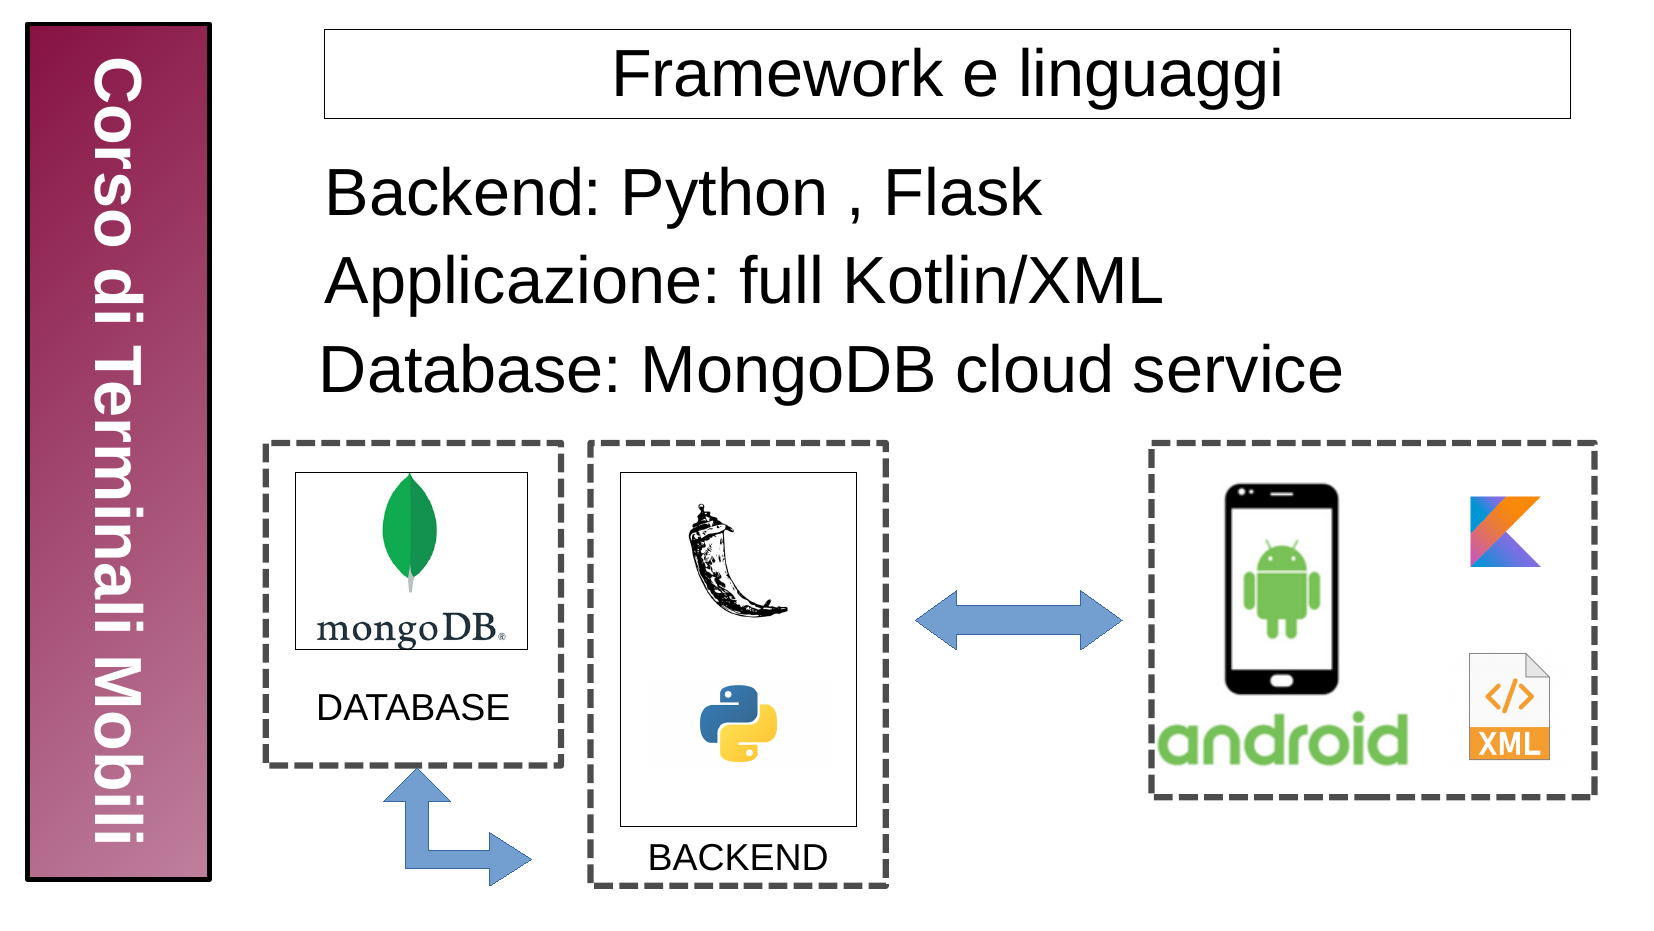

Framework e linguaggi
Backend: Python , Flask
Applicazione: full Kotlin/XML
Database: MongoDB cloud service
# Corso di Terminali Mobili
DATABASE
BACKEND